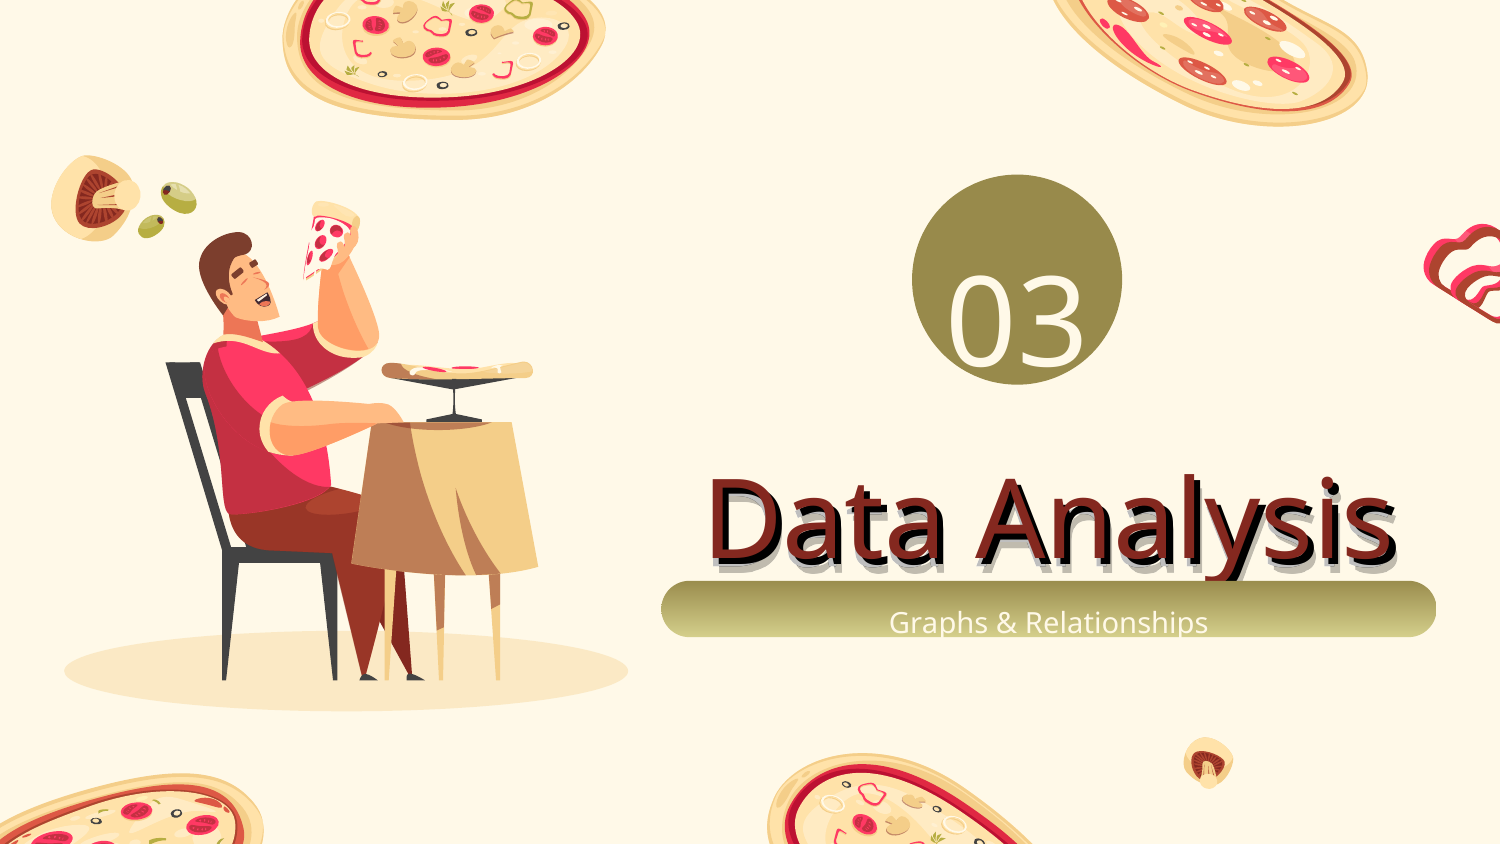

# 03
Data Analysis
Graphs & Relationships